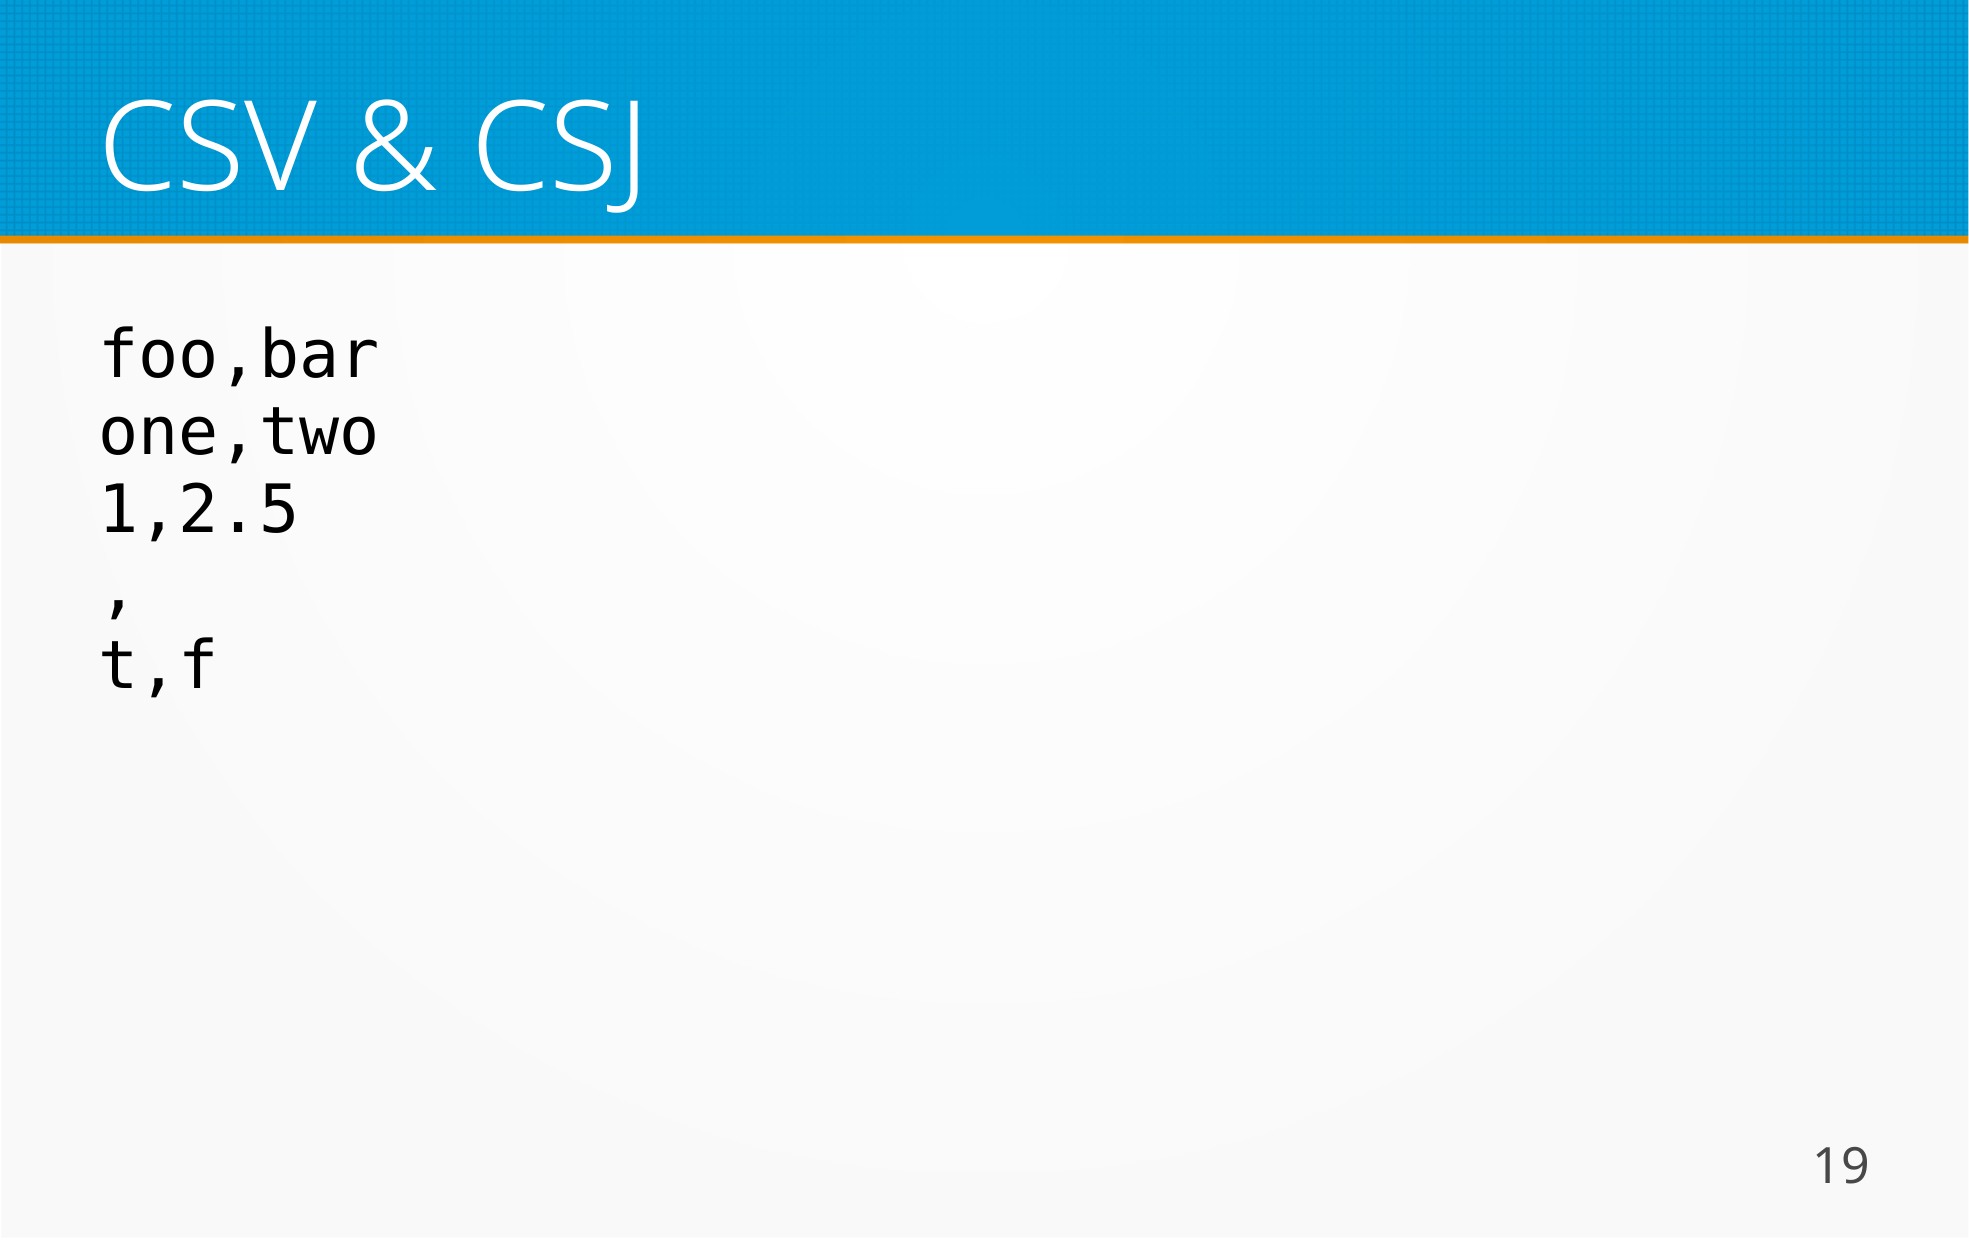

# CSV & CSJ
foo,bar
one,two
1,2.5
,
t,f
19